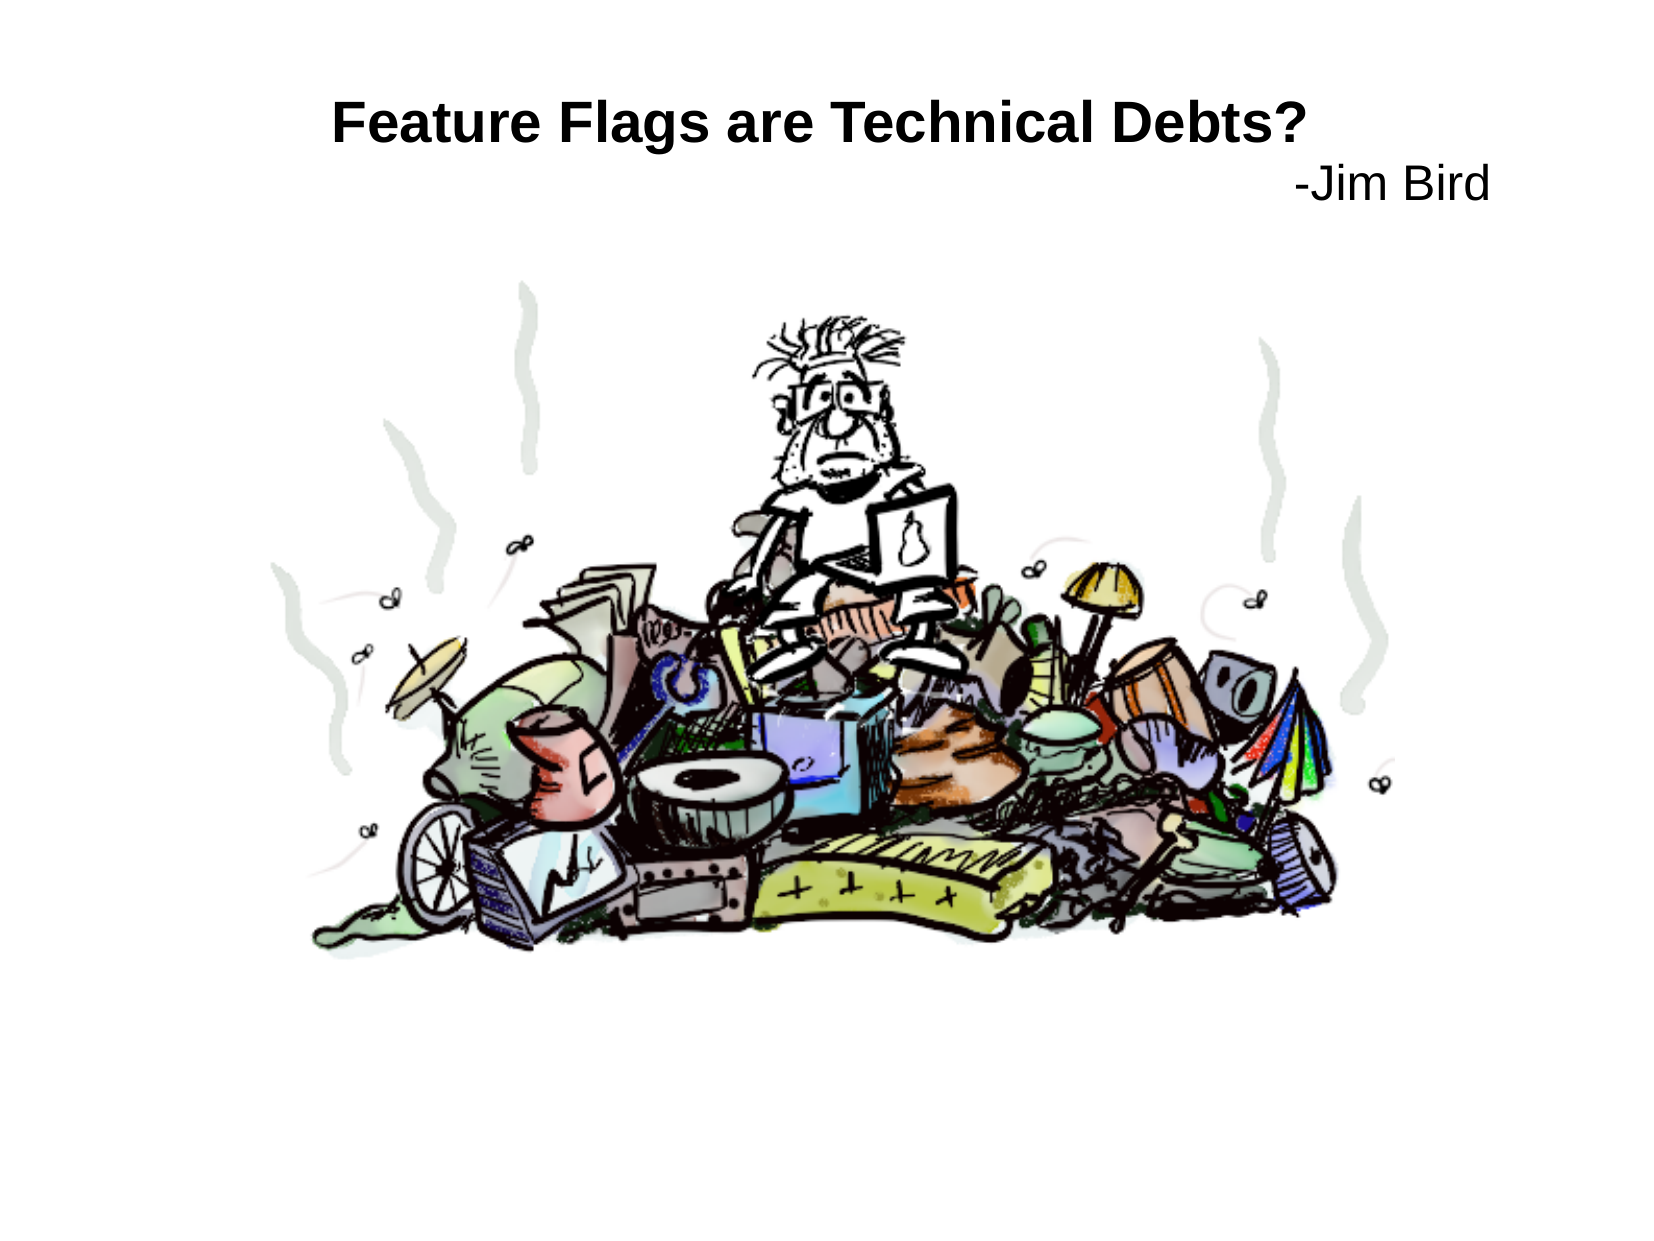

Feature Flags are Technical Debts?
-Jim Bird